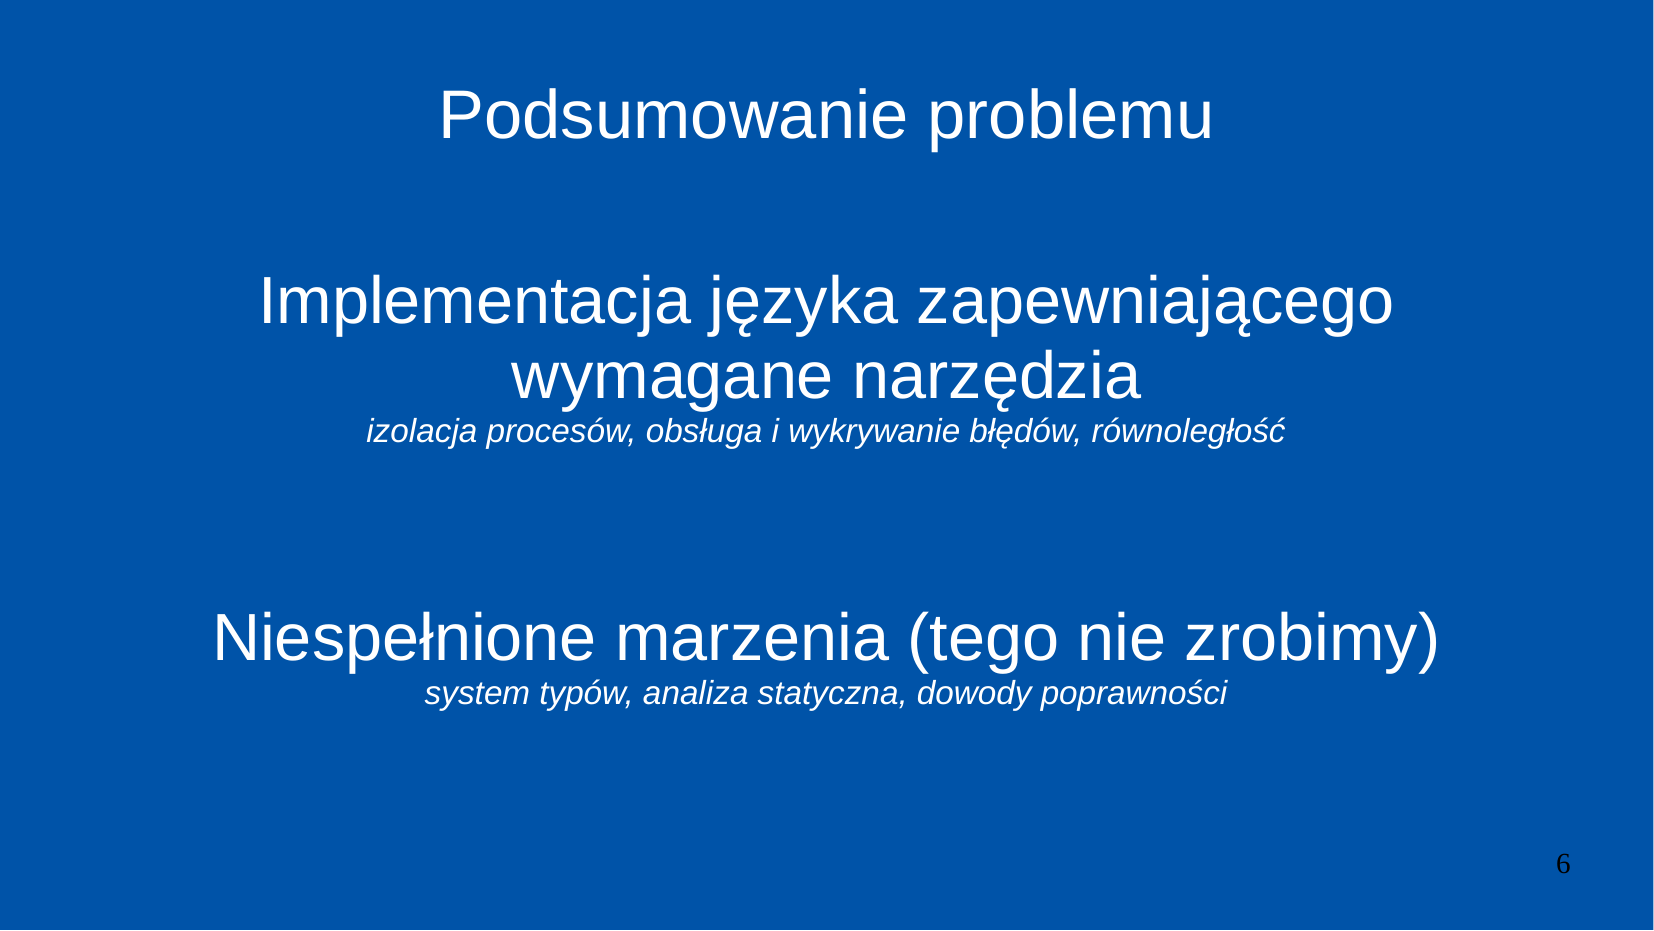

# Podsumowanie problemu
Implementacja języka zapewniającego
wymagane narzędzia
izolacja procesów, obsługa i wykrywanie błędów, równoległość
Niespełnione marzenia (tego nie zrobimy)
system typów, analiza statyczna, dowody poprawności
6